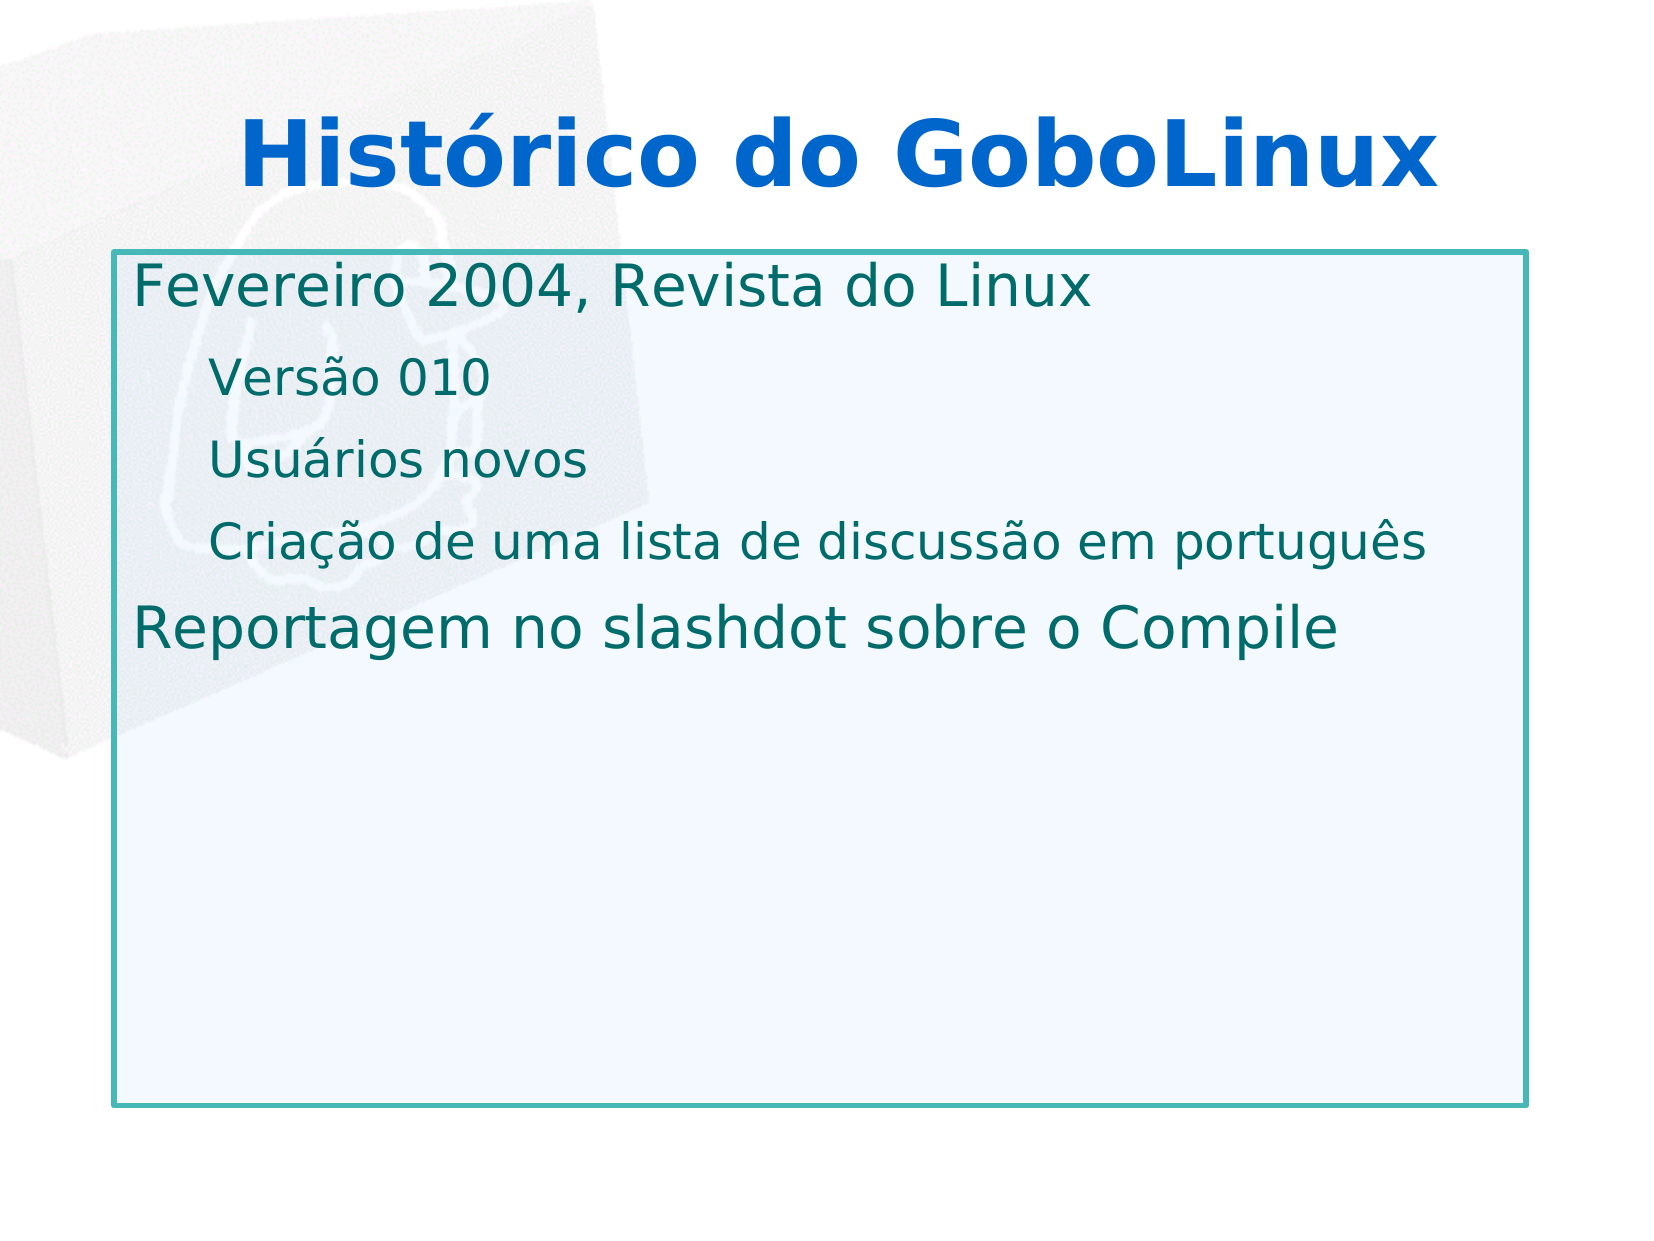

# Histórico do GoboLinux
Fevereiro 2004, Revista do Linux
Versão 010
Usuários novos
Criação de uma lista de discussão em português
Reportagem no slashdot sobre o Compile